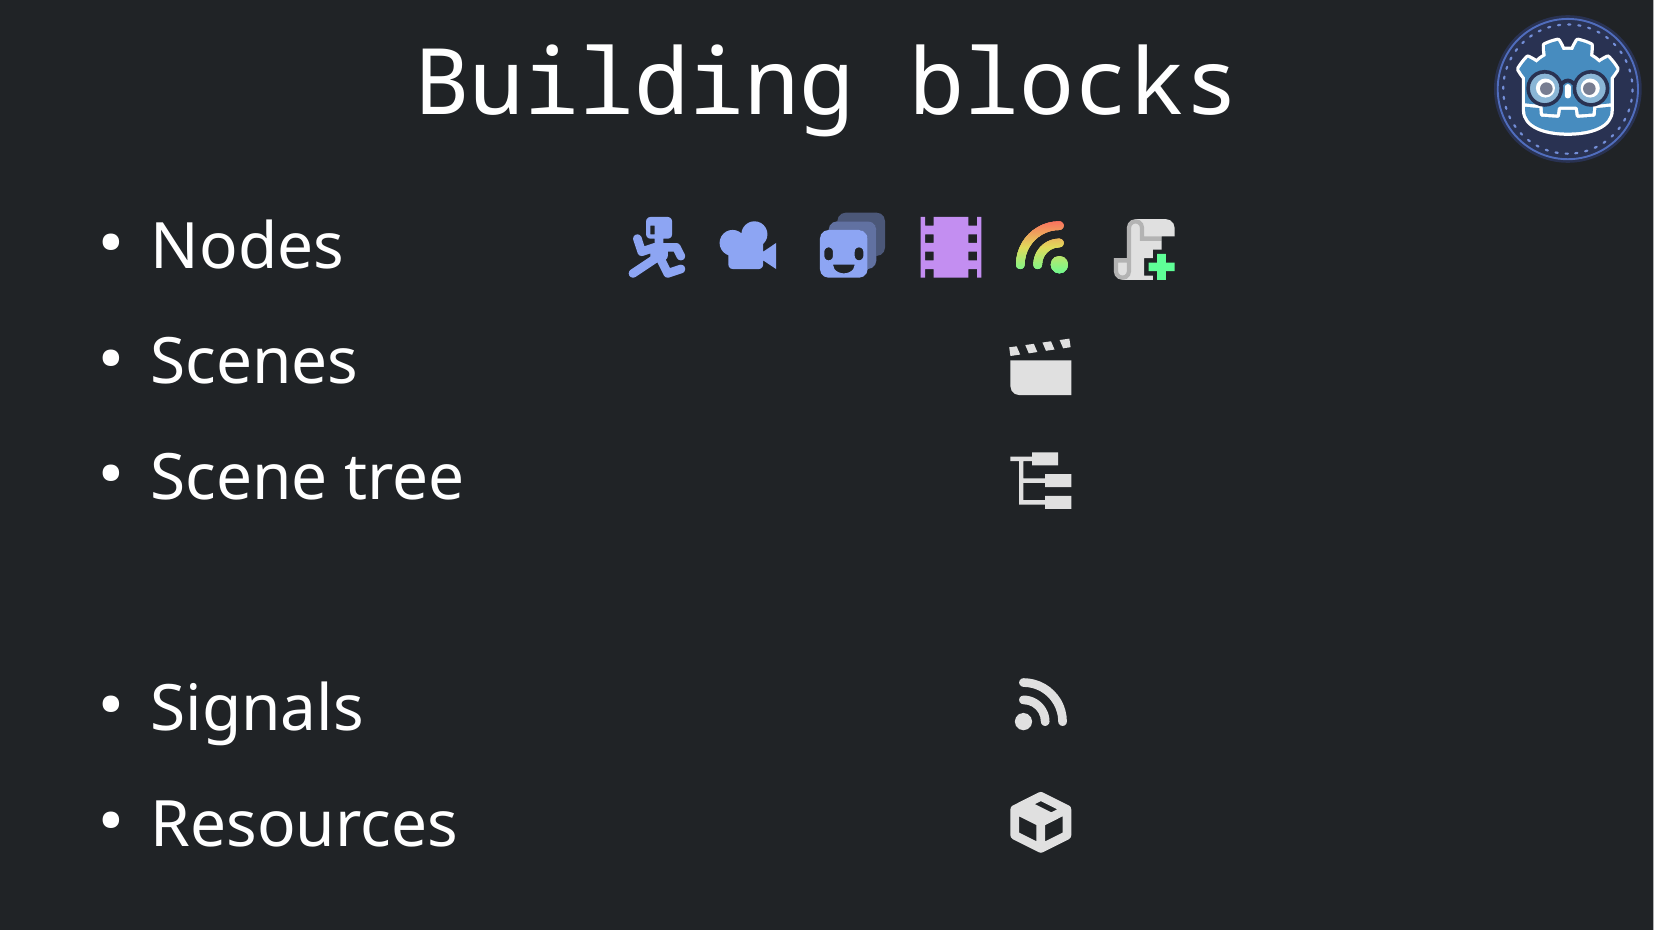

# Building blocks
Nodes
Scenes
Scene tree
Signals
Resources